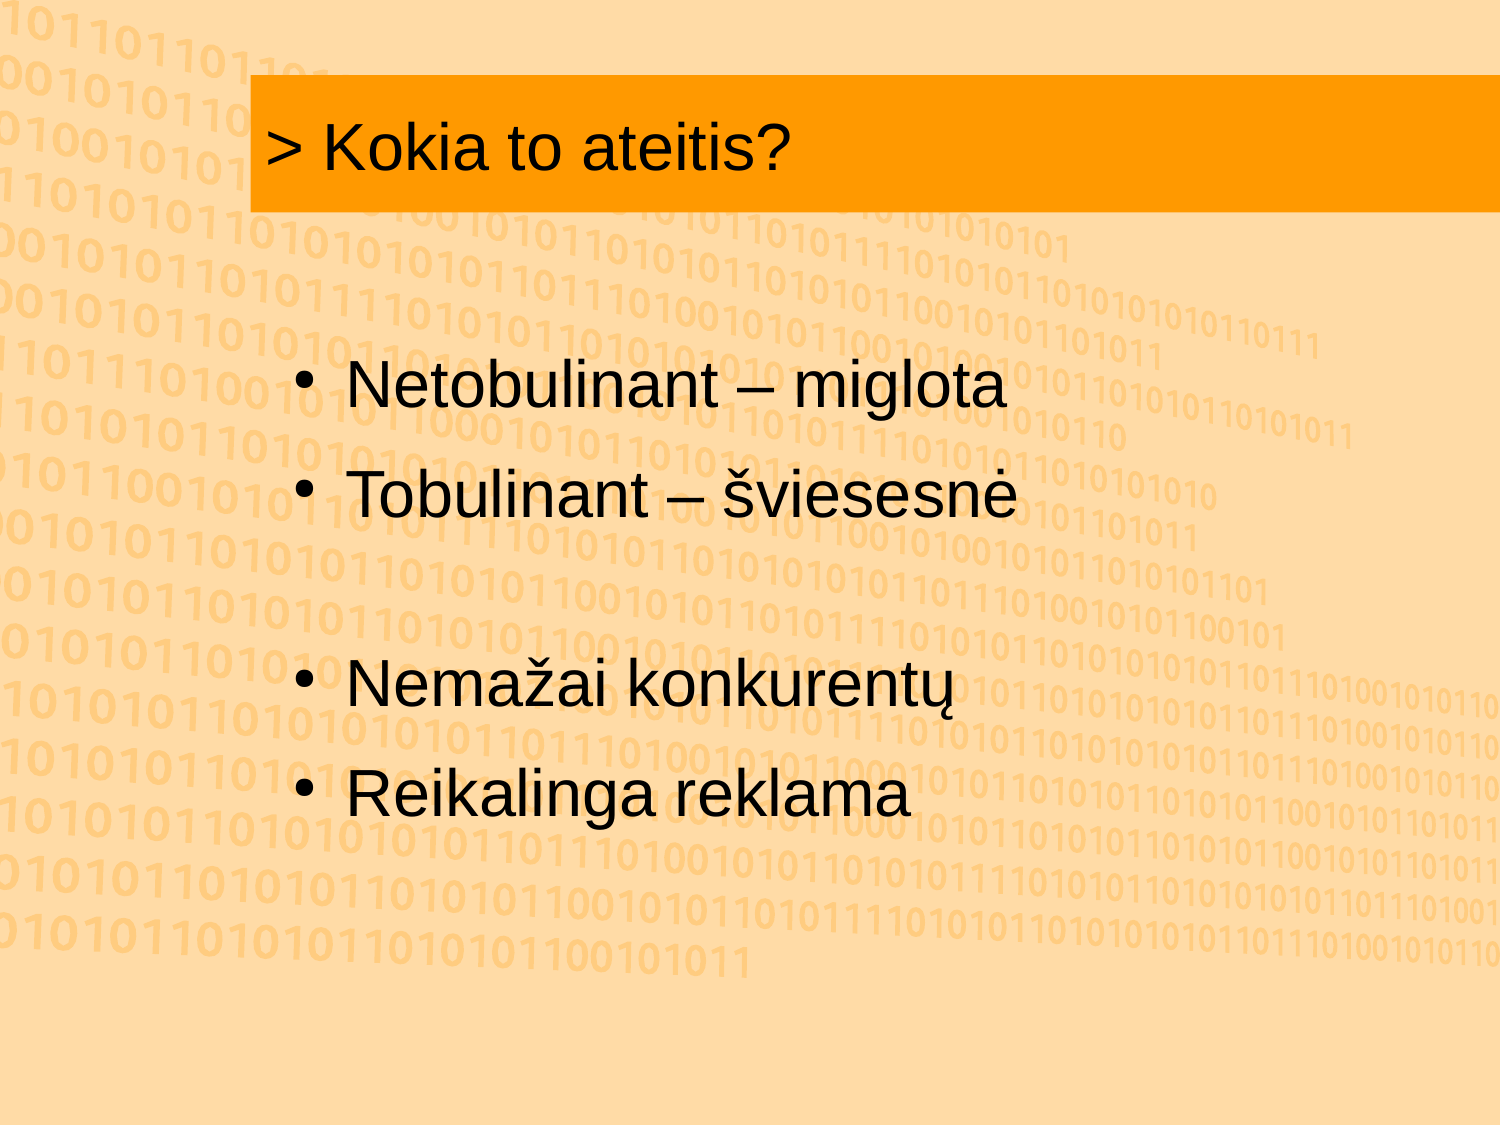

# > Kokia to ateitis?
Netobulinant – miglota
Tobulinant – šviesesnė
Nemažai konkurentų
Reikalinga reklama